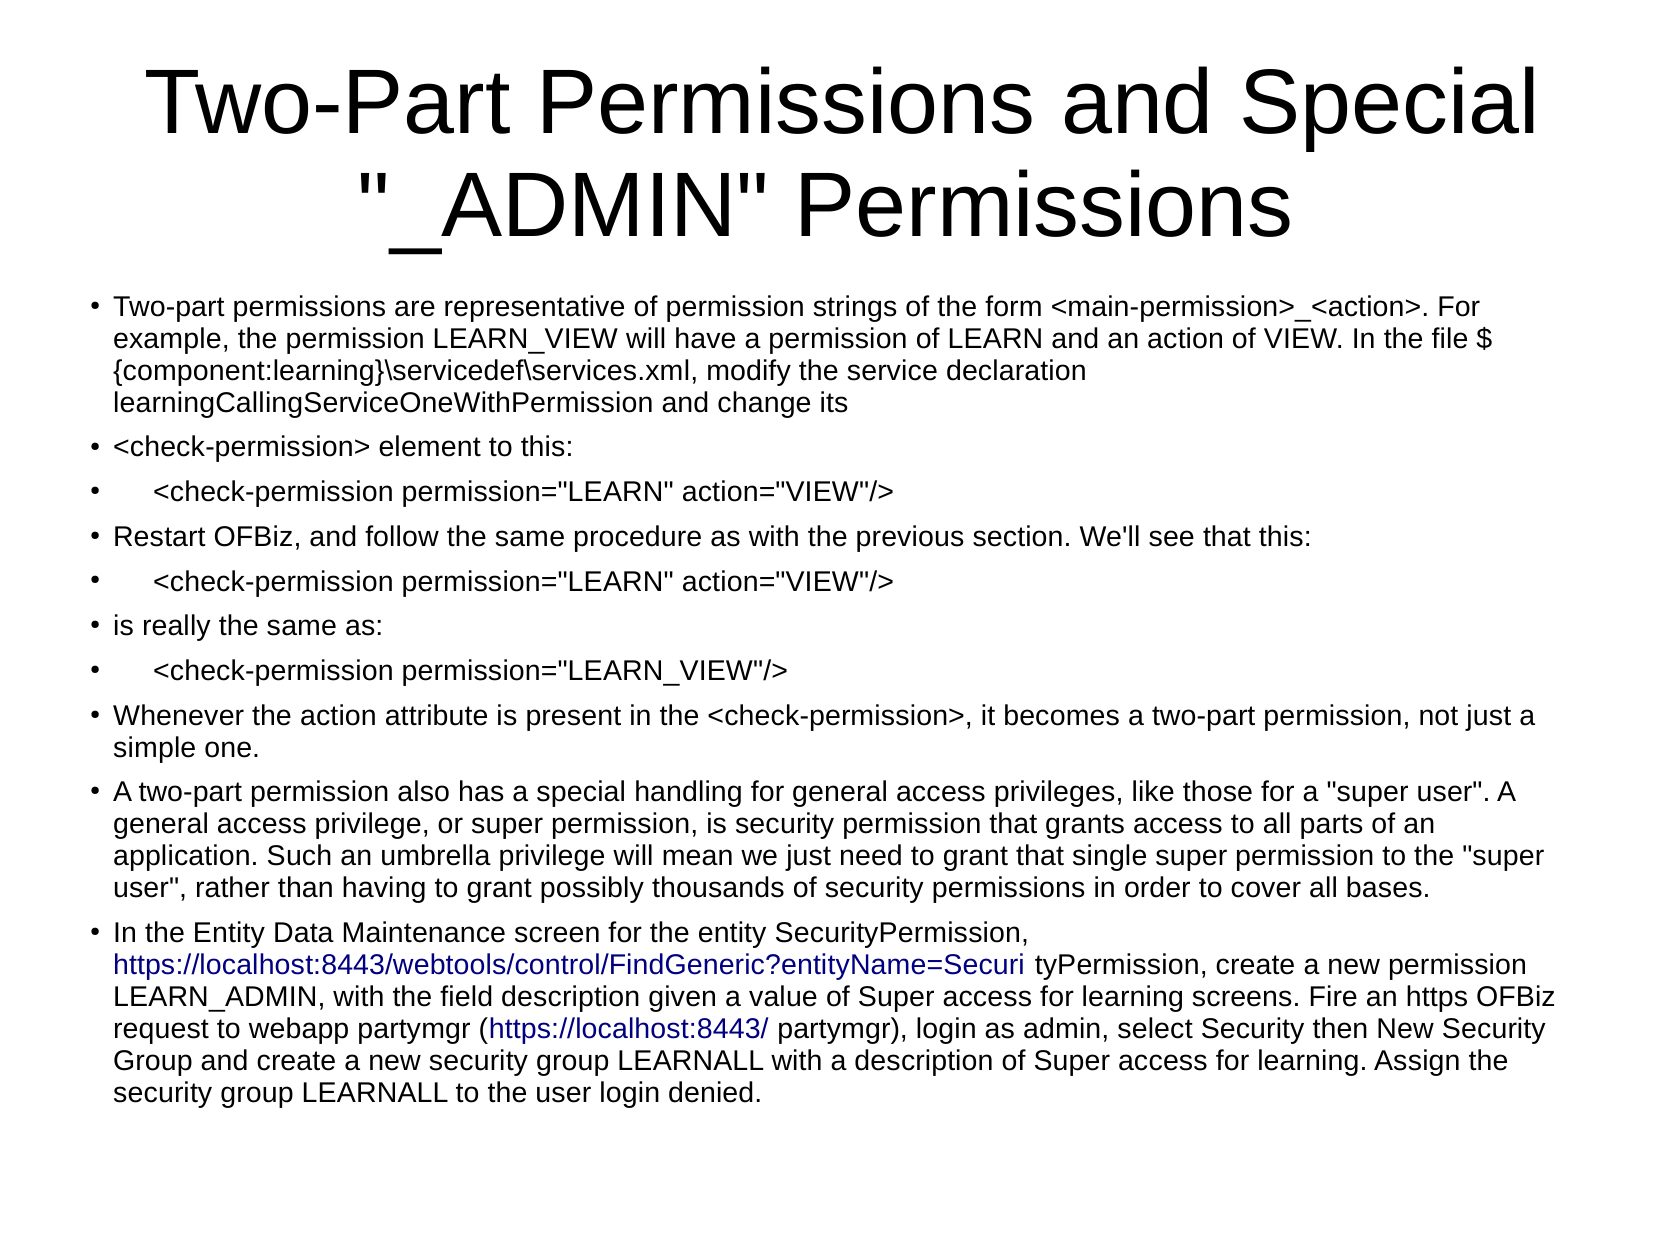

# Two-Part Permissions and Special "_ADMIN" Permissions
Two-part permissions are representative of permission strings of the form <main-permission>_<action>. For example, the permission LEARN_VIEW will have a permission of LEARN and an action of VIEW. In the file ${component:learning}\servicedef\services.xml, modify the service declaration learningCallingServiceOneWithPermission and change its
<check-permission> element to this:
 <check-permission permission="LEARN" action="VIEW"/>
Restart OFBiz, and follow the same procedure as with the previous section. We'll see that this:
 <check-permission permission="LEARN" action="VIEW"/>
is really the same as:
 <check-permission permission="LEARN_VIEW"/>
Whenever the action attribute is present in the <check-permission>, it becomes a two-part permission, not just a simple one.
A two-part permission also has a special handling for general access privileges, like those for a "super user". A general access privilege, or super permission, is security permission that grants access to all parts of an application. Such an umbrella privilege will mean we just need to grant that single super permission to the "super user", rather than having to grant possibly thousands of security permissions in order to cover all bases.
In the Entity Data Maintenance screen for the entity SecurityPermission, https://localhost:8443/webtools/control/FindGeneric?entityName=Securi tyPermission, create a new permission LEARN_ADMIN, with the field description given a value of Super access for learning screens. Fire an https OFBiz request to webapp partymgr (https://localhost:8443/ partymgr), login as admin, select Security then New Security Group and create a new security group LEARNALL with a description of Super access for learning. Assign the security group LEARNALL to the user login denied.